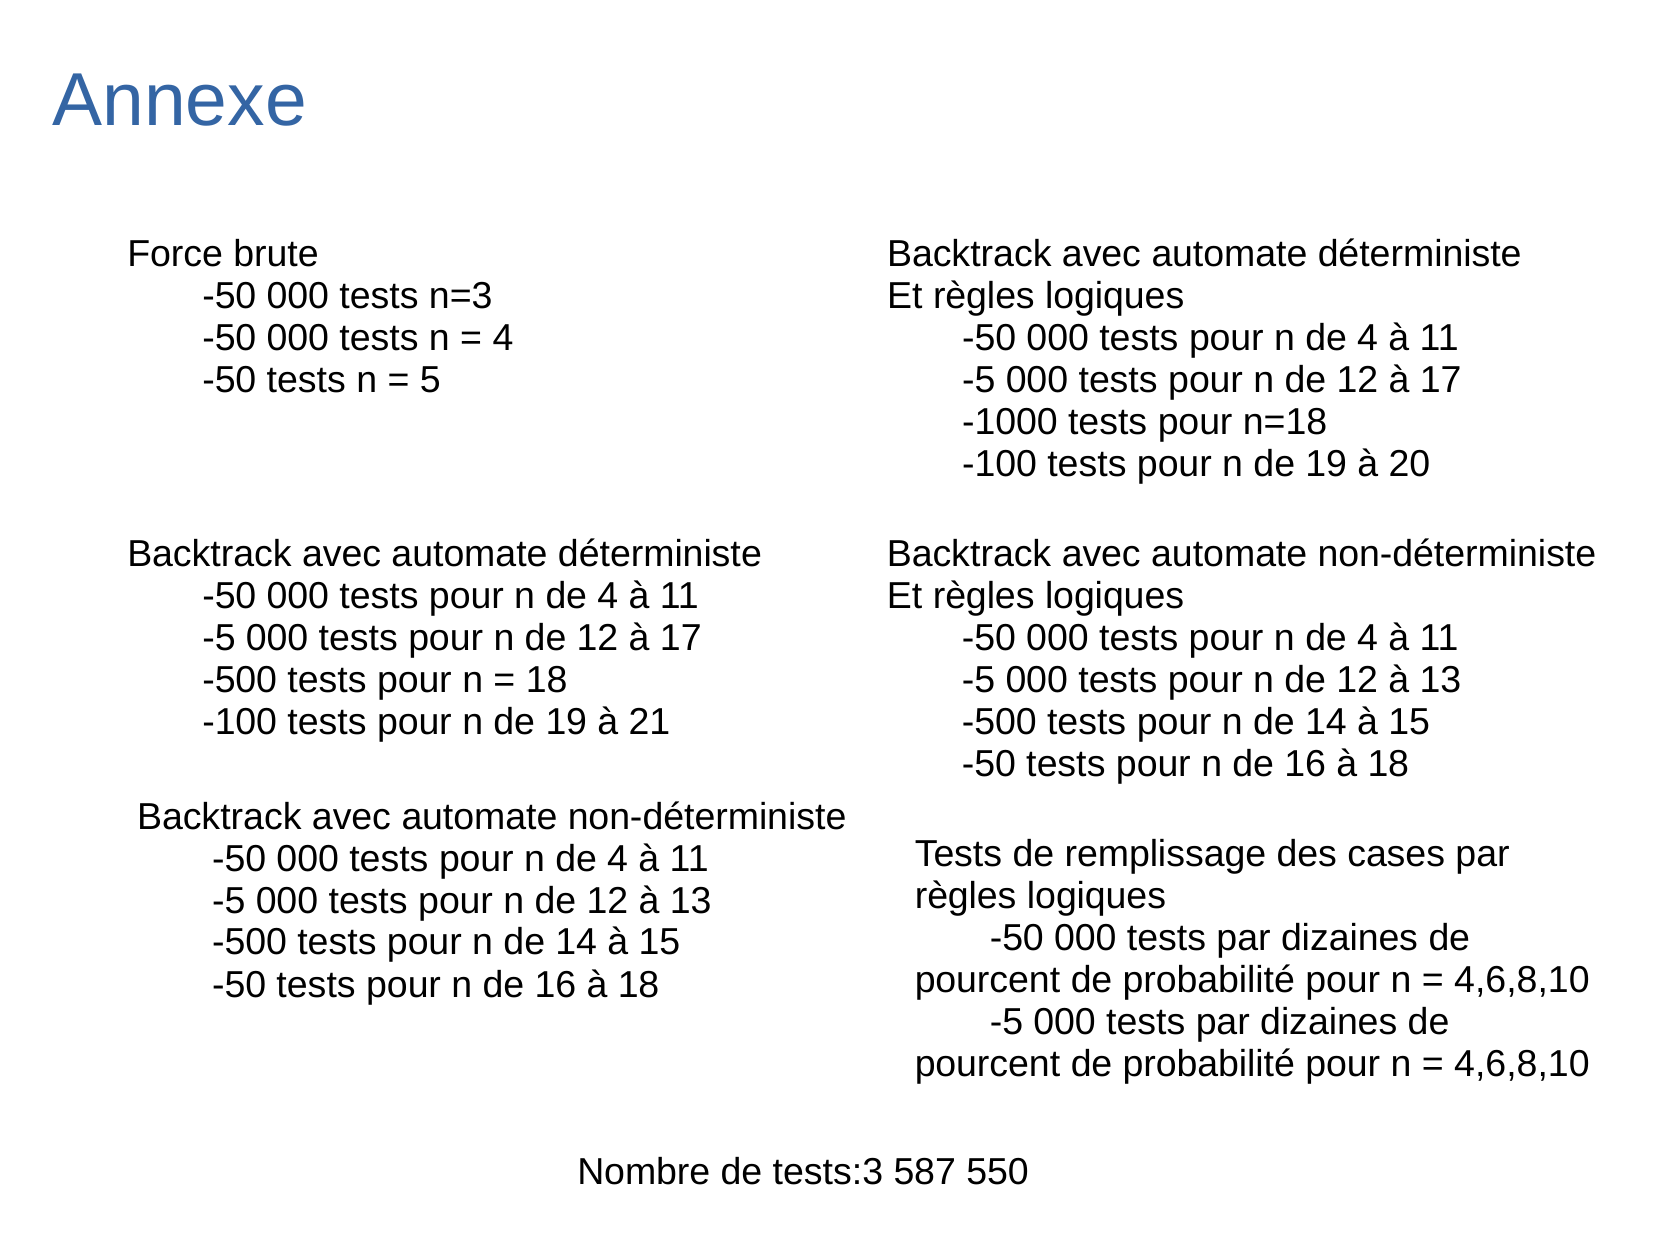

Annexe
Force brute
	-50 000 tests n=3
	-50 000 tests n = 4
	-50 tests n = 5
Backtrack avec automate déterministe
Et règles logiques
	-50 000 tests pour n de 4 à 11
	-5 000 tests pour n de 12 à 17
	-1000 tests pour n=18
	-100 tests pour n de 19 à 20
Backtrack avec automate déterministe
	-50 000 tests pour n de 4 à 11
	-5 000 tests pour n de 12 à 17
	-500 tests pour n = 18
	-100 tests pour n de 19 à 21
Backtrack avec automate non-déterministe
Et règles logiques
	-50 000 tests pour n de 4 à 11
	-5 000 tests pour n de 12 à 13
	-500 tests pour n de 14 à 15
	-50 tests pour n de 16 à 18
Backtrack avec automate non-déterministe
	-50 000 tests pour n de 4 à 11
	-5 000 tests pour n de 12 à 13
	-500 tests pour n de 14 à 15
	-50 tests pour n de 16 à 18
Tests de remplissage des cases par règles logiques
	-50 000 tests par dizaines de pourcent de probabilité pour n = 4,6,8,10
	-5 000 tests par dizaines de pourcent de probabilité pour n = 4,6,8,10
Nombre de tests:3 587 550